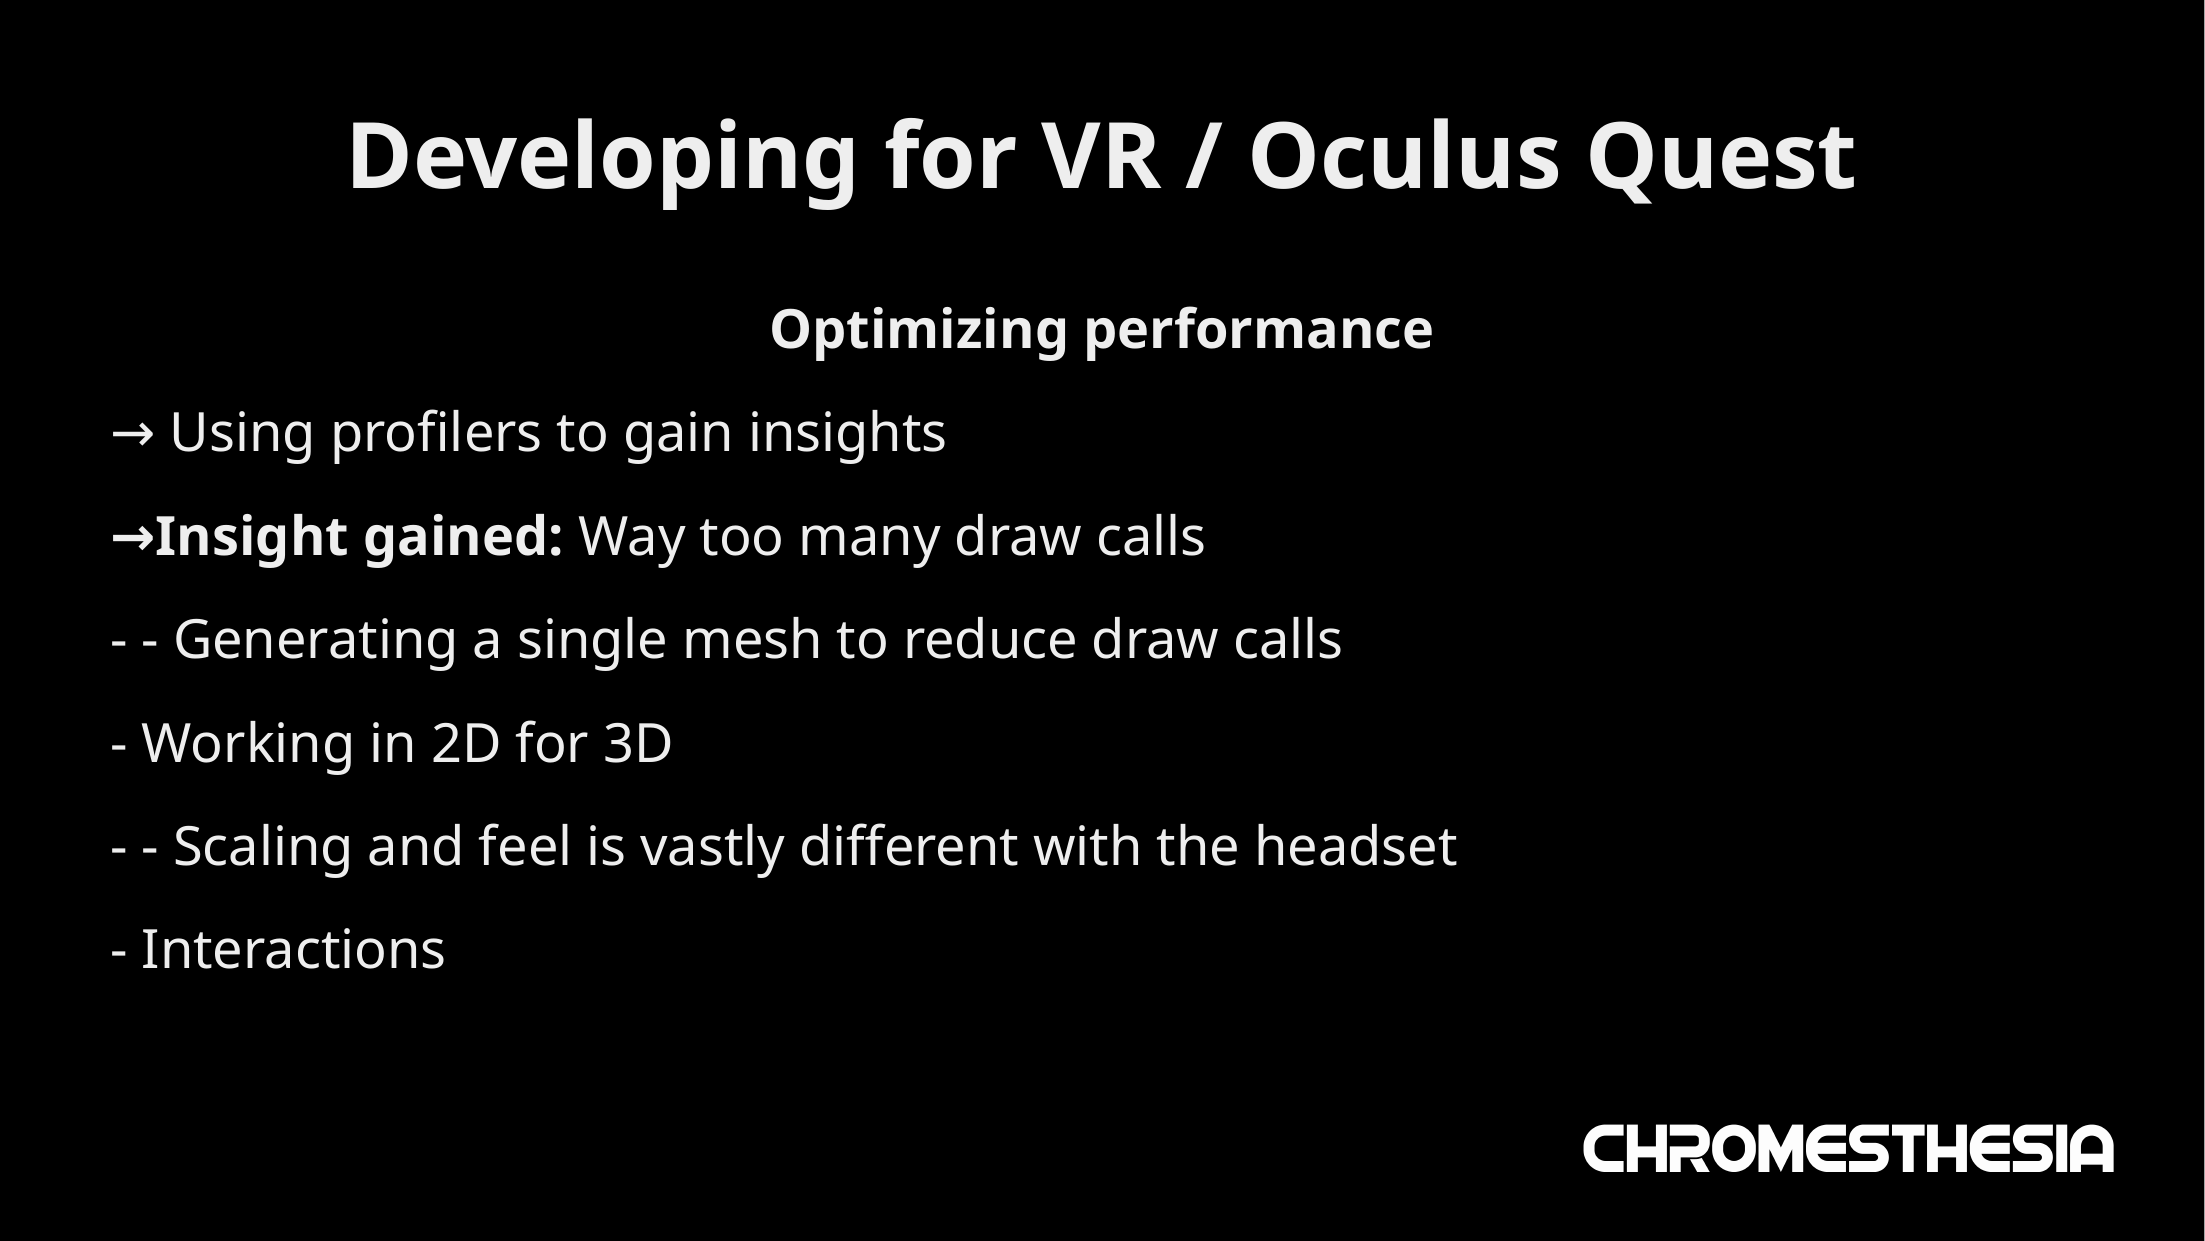

# Developing for VR / Oculus Quest
Optimizing performance
→ Using profilers to gain insights
→Insight gained: Way too many draw calls
- - Generating a single mesh to reduce draw calls
- Working in 2D for 3D
- - Scaling and feel is vastly different with the headset
- Interactions